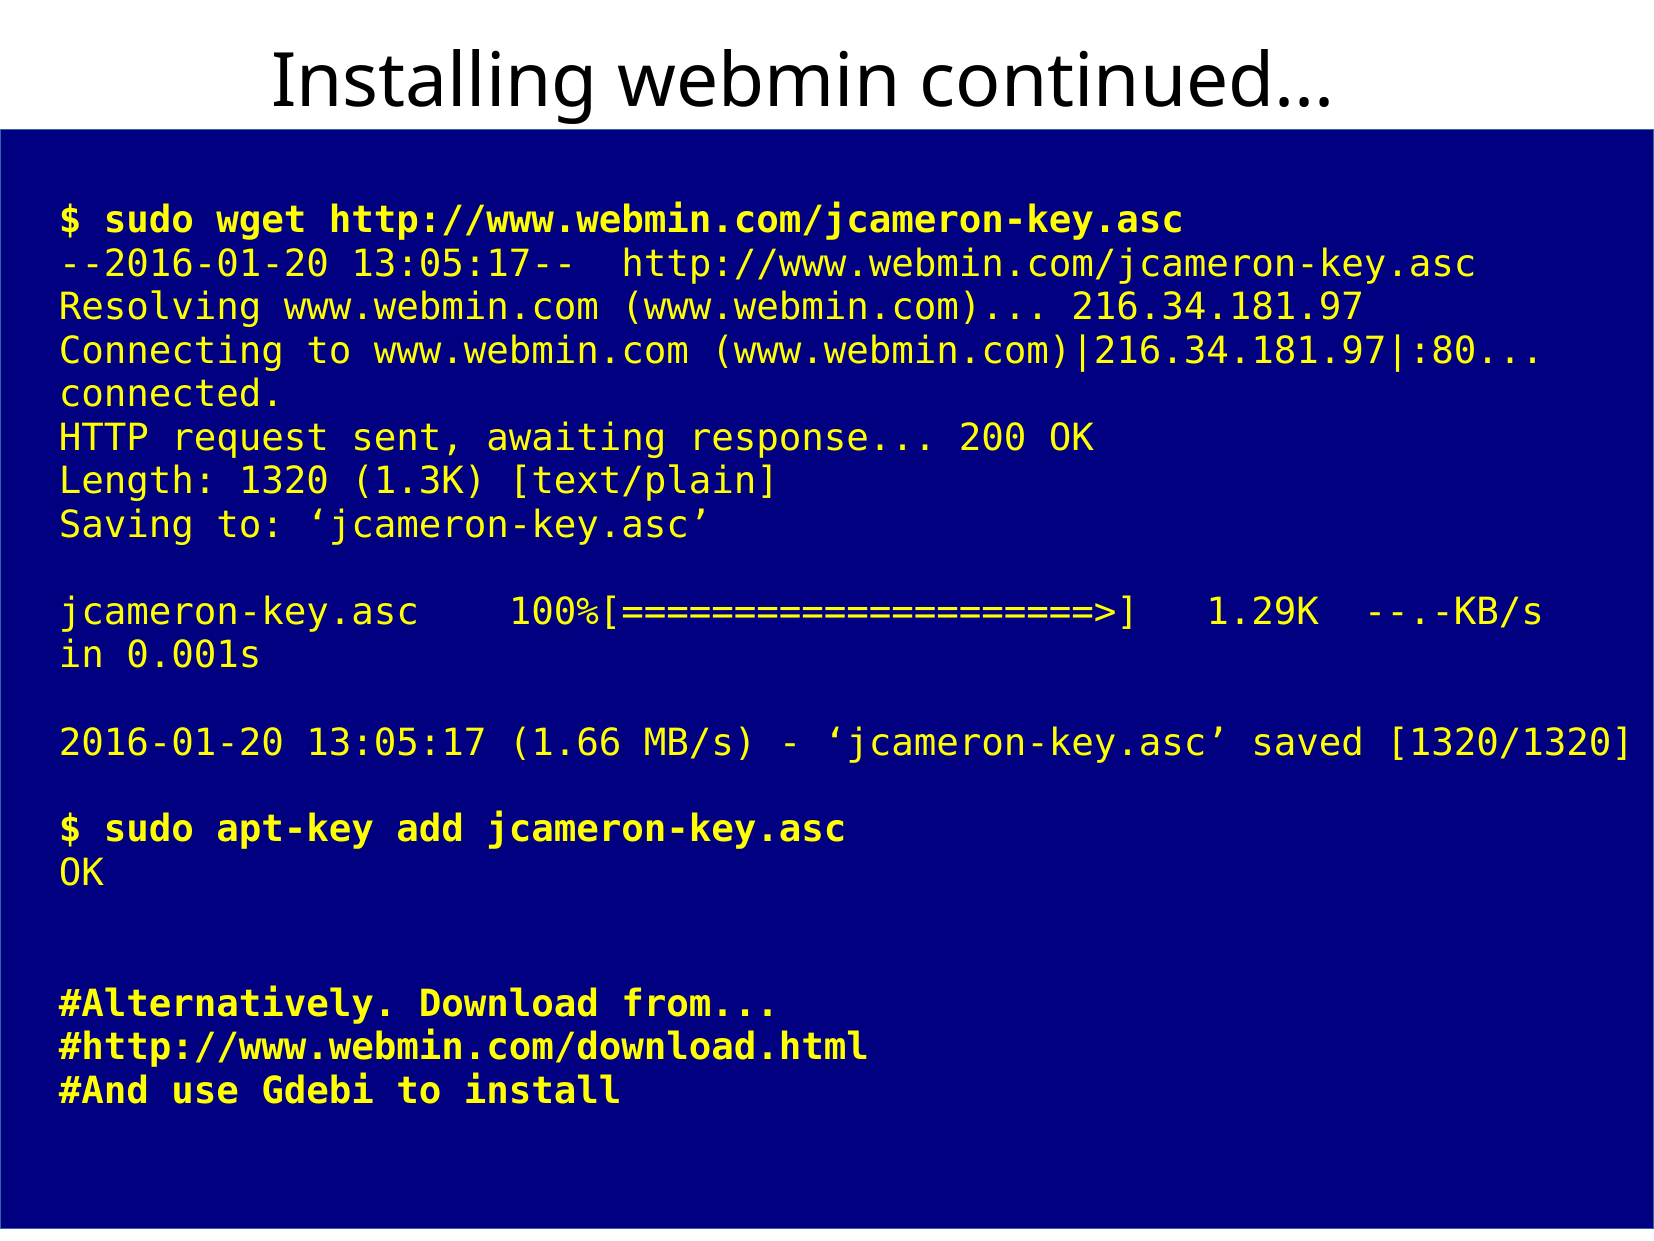

Installing webmin continued...
$ sudo wget http://www.webmin.com/jcameron-key.asc
--2016-01-20 13:05:17-- http://www.webmin.com/jcameron-key.asc
Resolving www.webmin.com (www.webmin.com)... 216.34.181.97
Connecting to www.webmin.com (www.webmin.com)|216.34.181.97|:80... connected.
HTTP request sent, awaiting response... 200 OK
Length: 1320 (1.3K) [text/plain]
Saving to: ‘jcameron-key.asc’
jcameron-key.asc 100%[=====================>] 1.29K --.-KB/s in 0.001s
2016-01-20 13:05:17 (1.66 MB/s) - ‘jcameron-key.asc’ saved [1320/1320]
$ sudo apt-key add jcameron-key.asc
OK
#Alternatively. Download from...
#http://www.webmin.com/download.html
#And use Gdebi to install
# lsusb